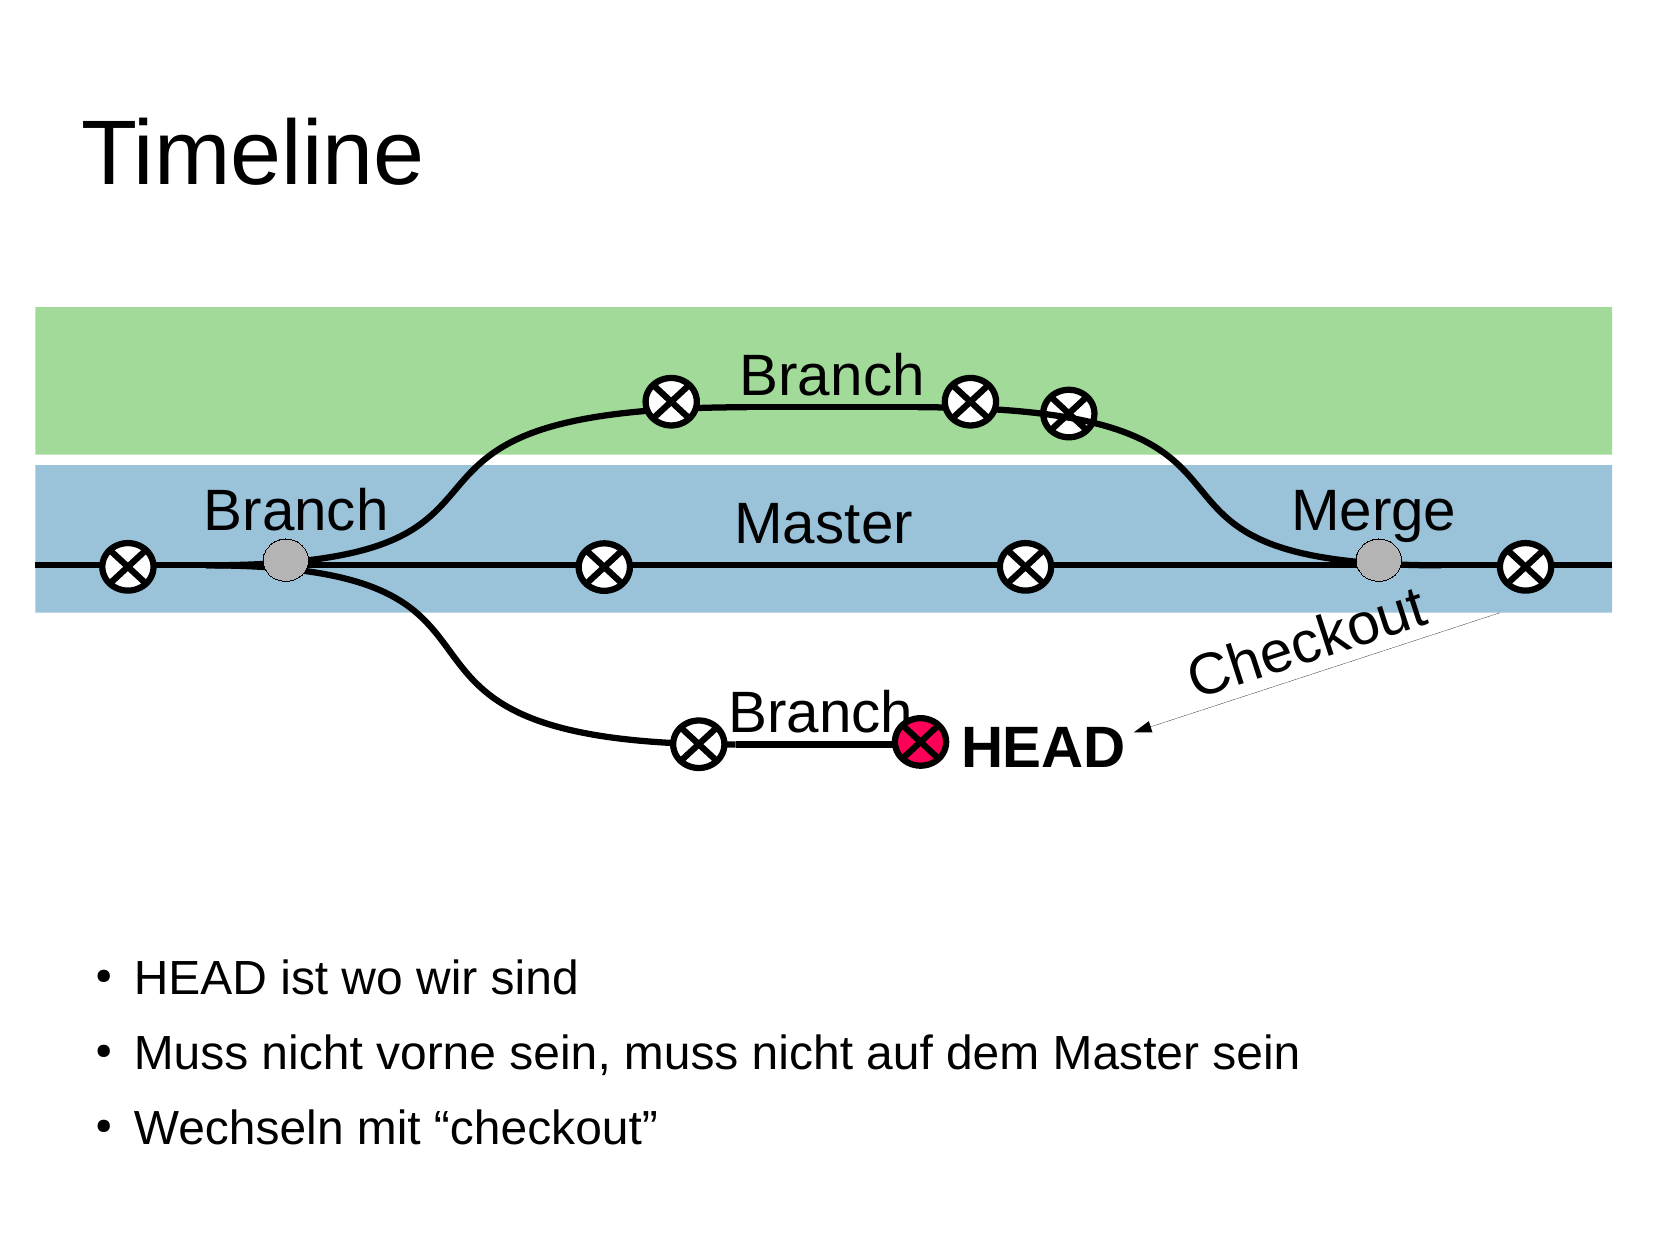

# Timeline
Branch
Branch
Merge
Checkout
HEAD
Branch
HEAD ist wo wir sind
Muss nicht vorne sein, muss nicht auf dem Master sein
Wechseln mit “checkout”